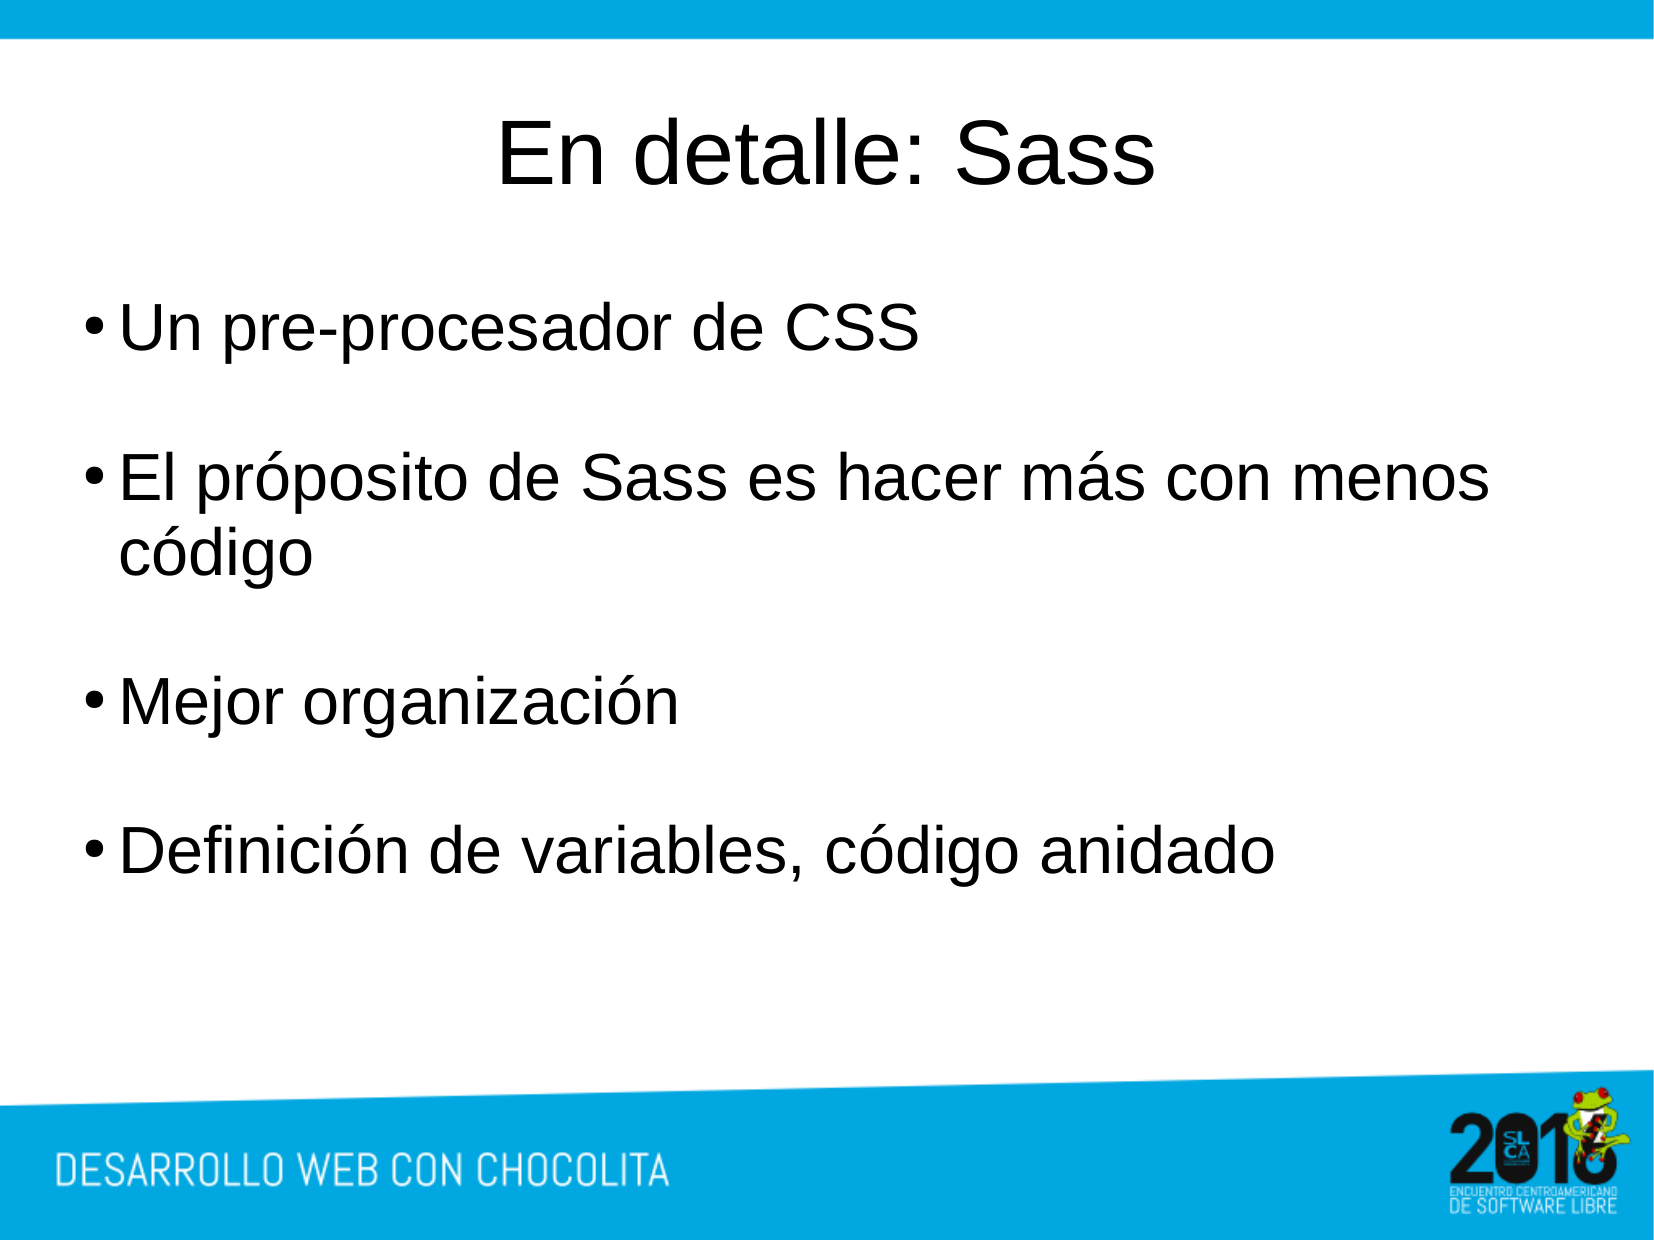

# En detalle: Sass
Un pre-procesador de CSS
El próposito de Sass es hacer más con menos código
Mejor organización
Definición de variables, código anidado